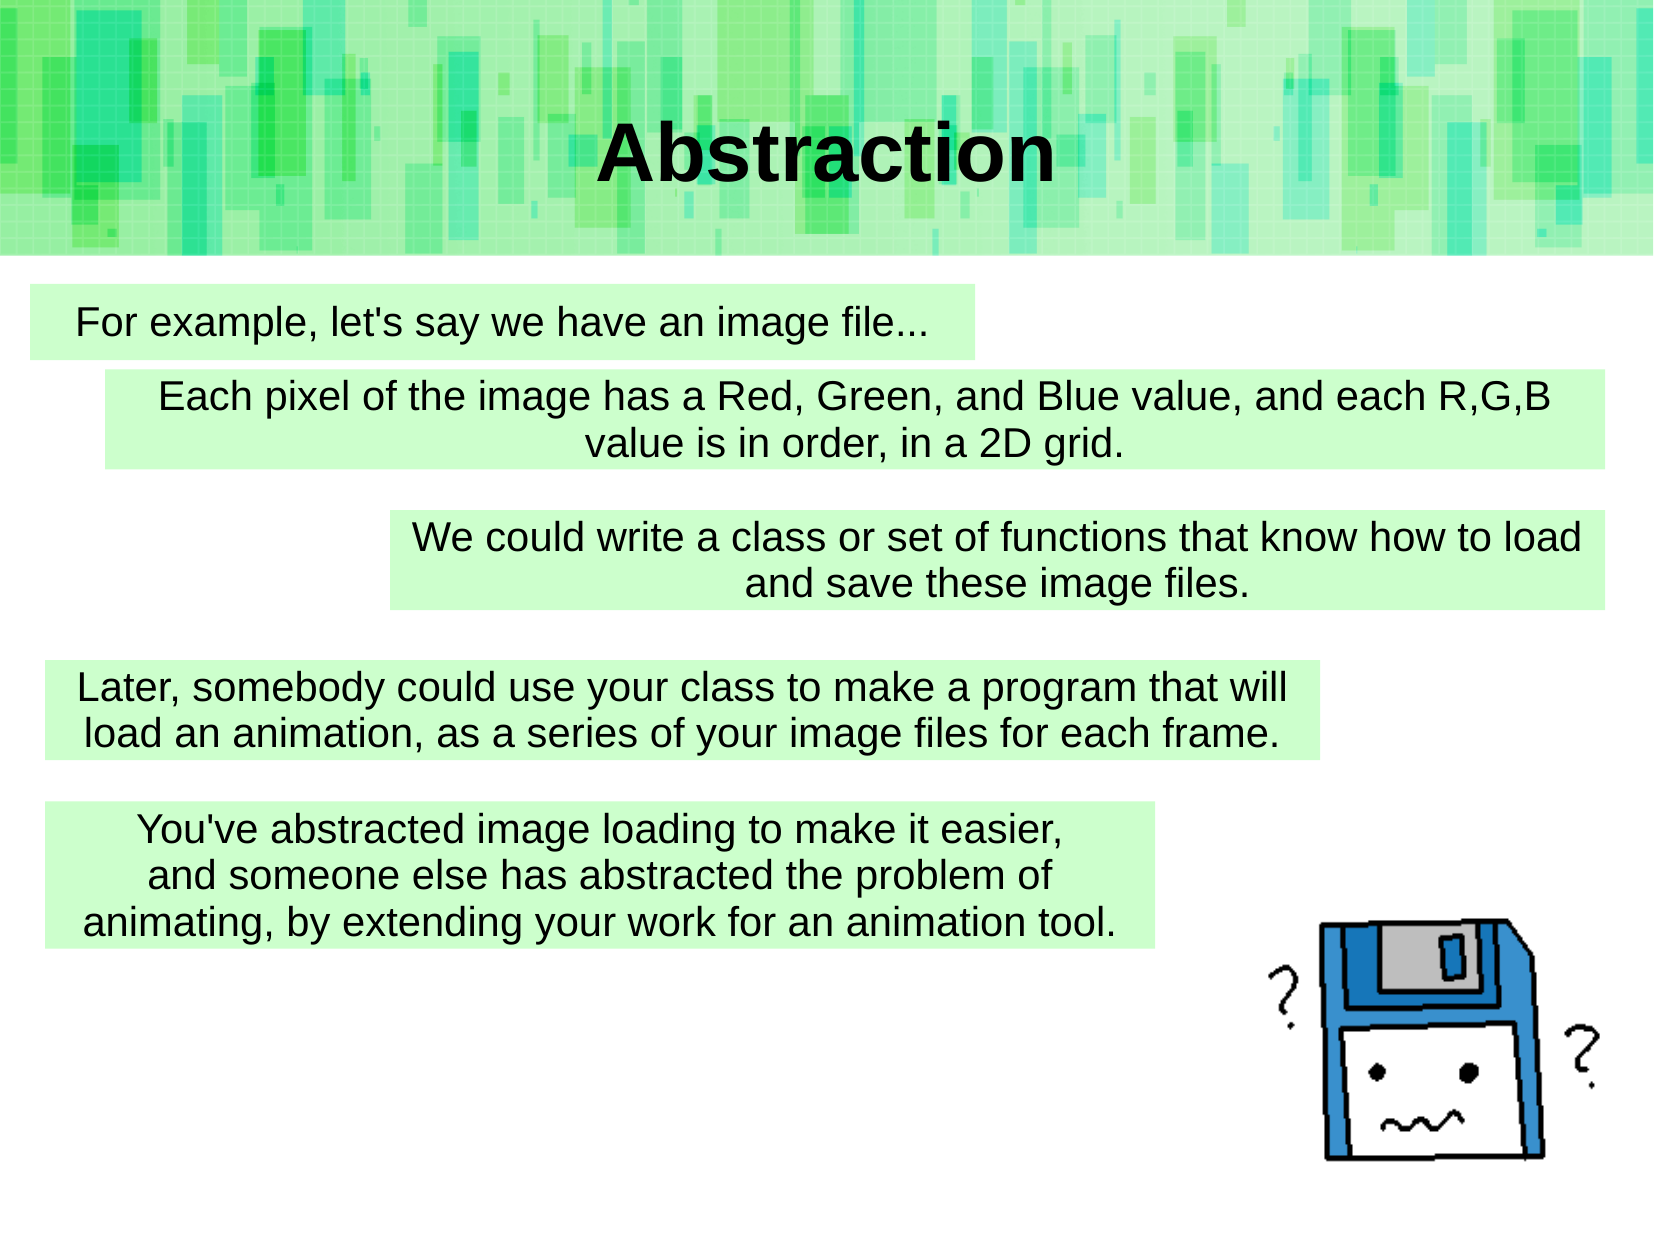

# Abstraction
For example, let's say we have an image file...
Each pixel of the image has a Red, Green, and Blue value, and each R,G,B value is in order, in a 2D grid.
We could write a class or set of functions that know how to load and save these image files.
Later, somebody could use your class to make a program that will load an animation, as a series of your image files for each frame.
You've abstracted image loading to make it easier,
and someone else has abstracted the problem of animating, by extending your work for an animation tool.